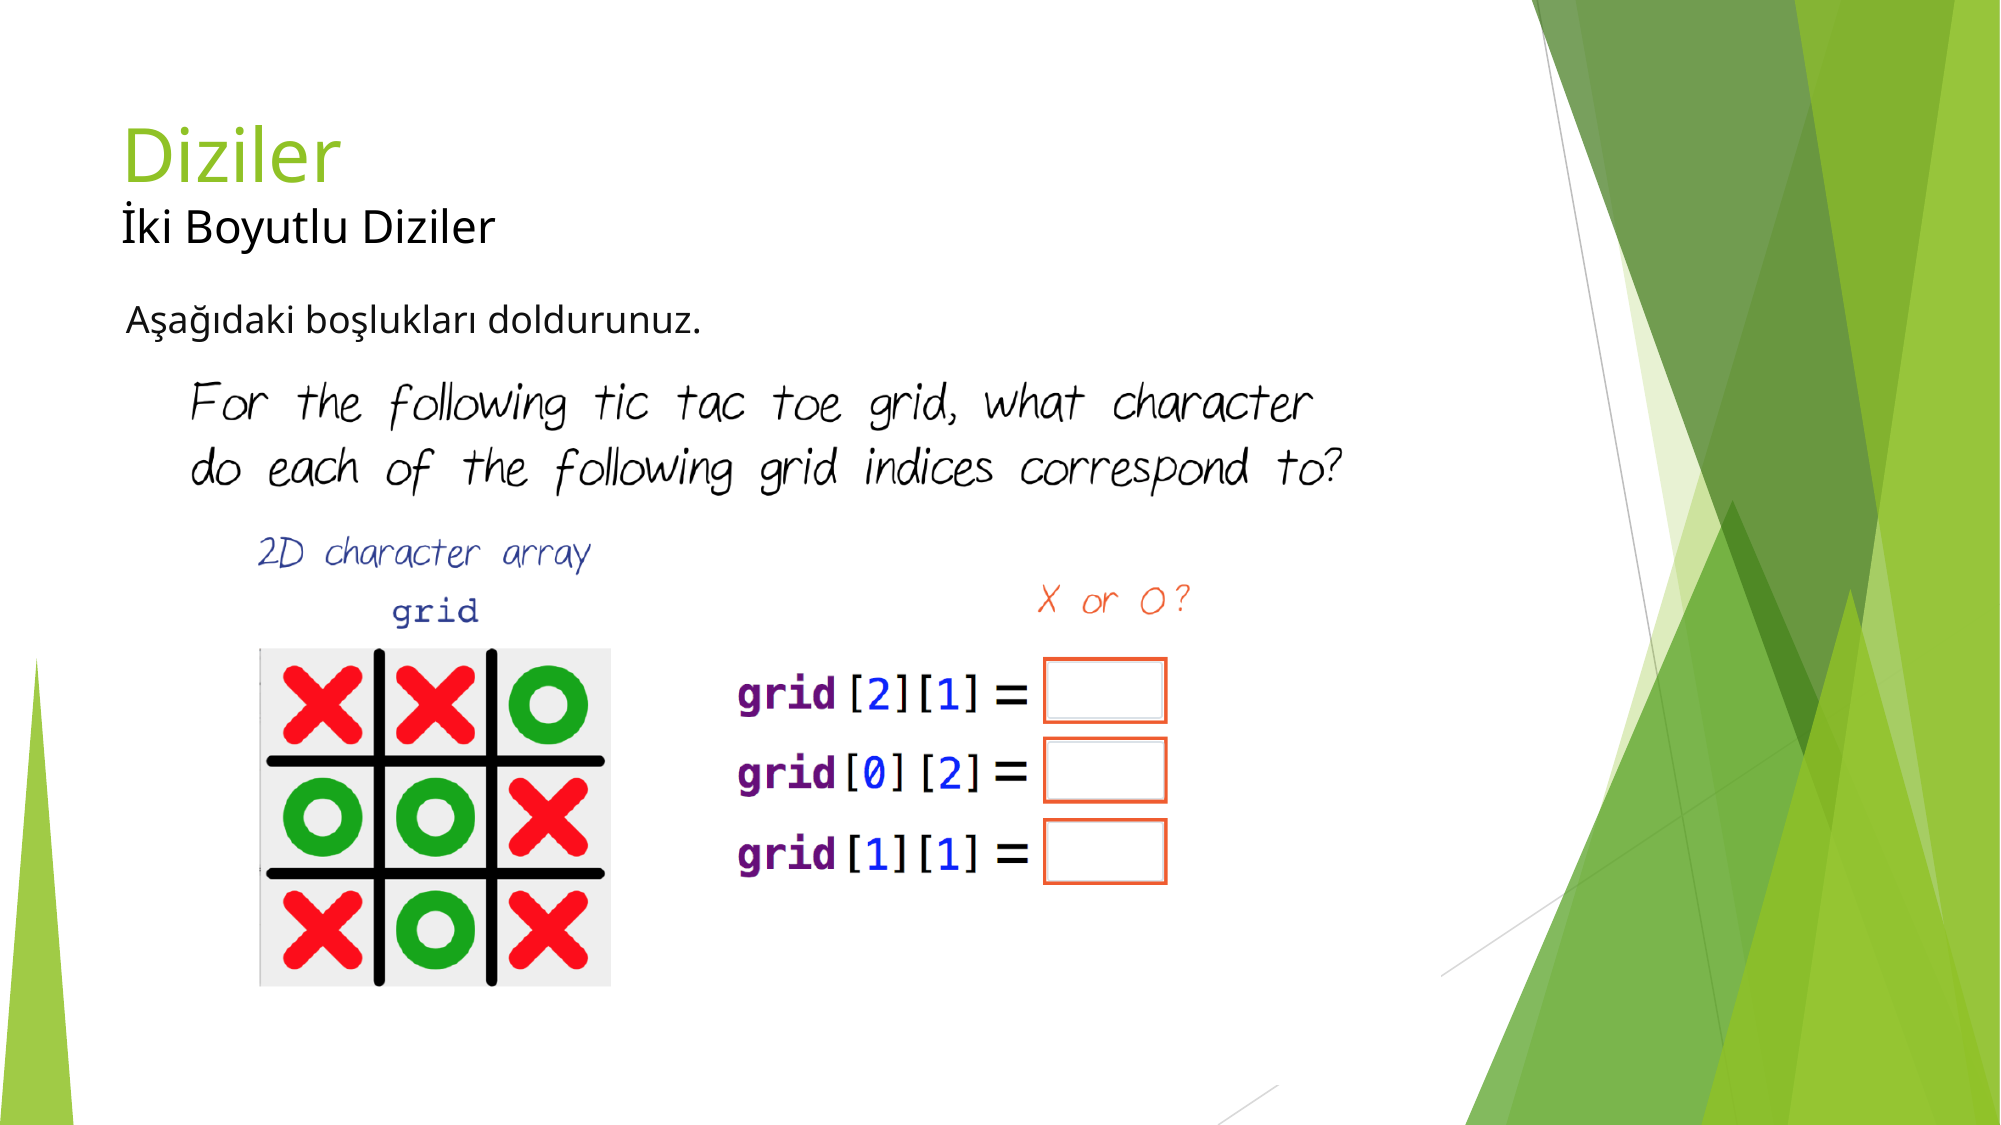

# Diziler İki Boyutlu Diziler
Aşağıdaki boşlukları doldurunuz.